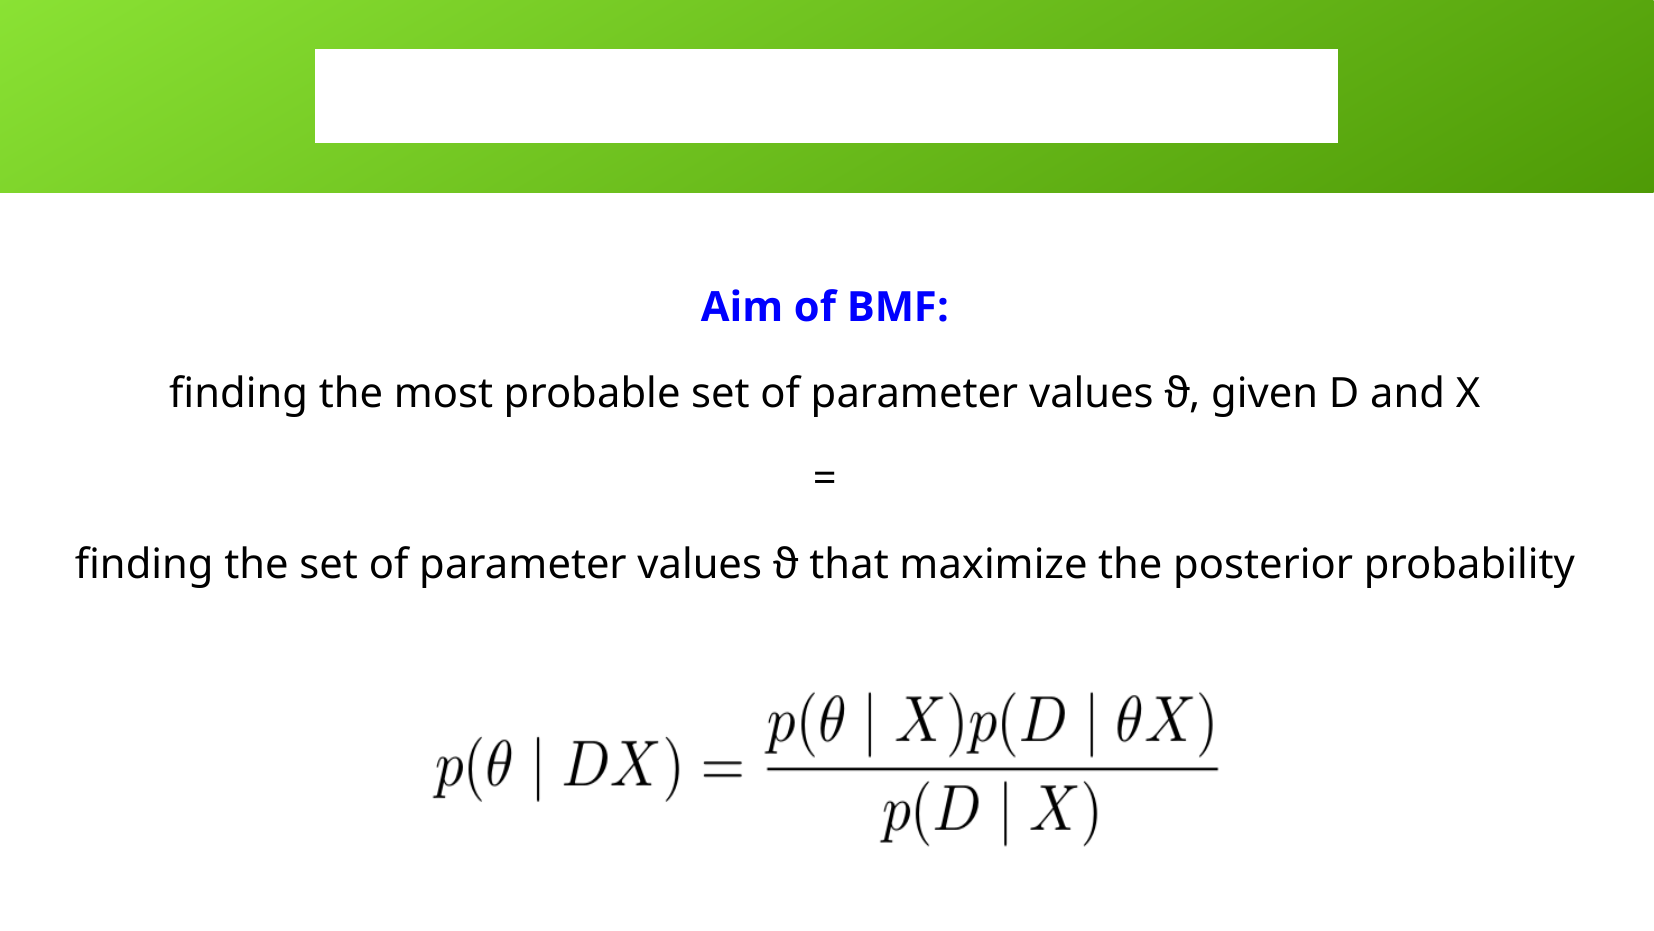

# Bayesian Model Selection (BMF)
Aim of BMF:
finding the most probable set of parameter values ϑ, given D and X
=
finding the set of parameter values ϑ that maximize the posterior probability